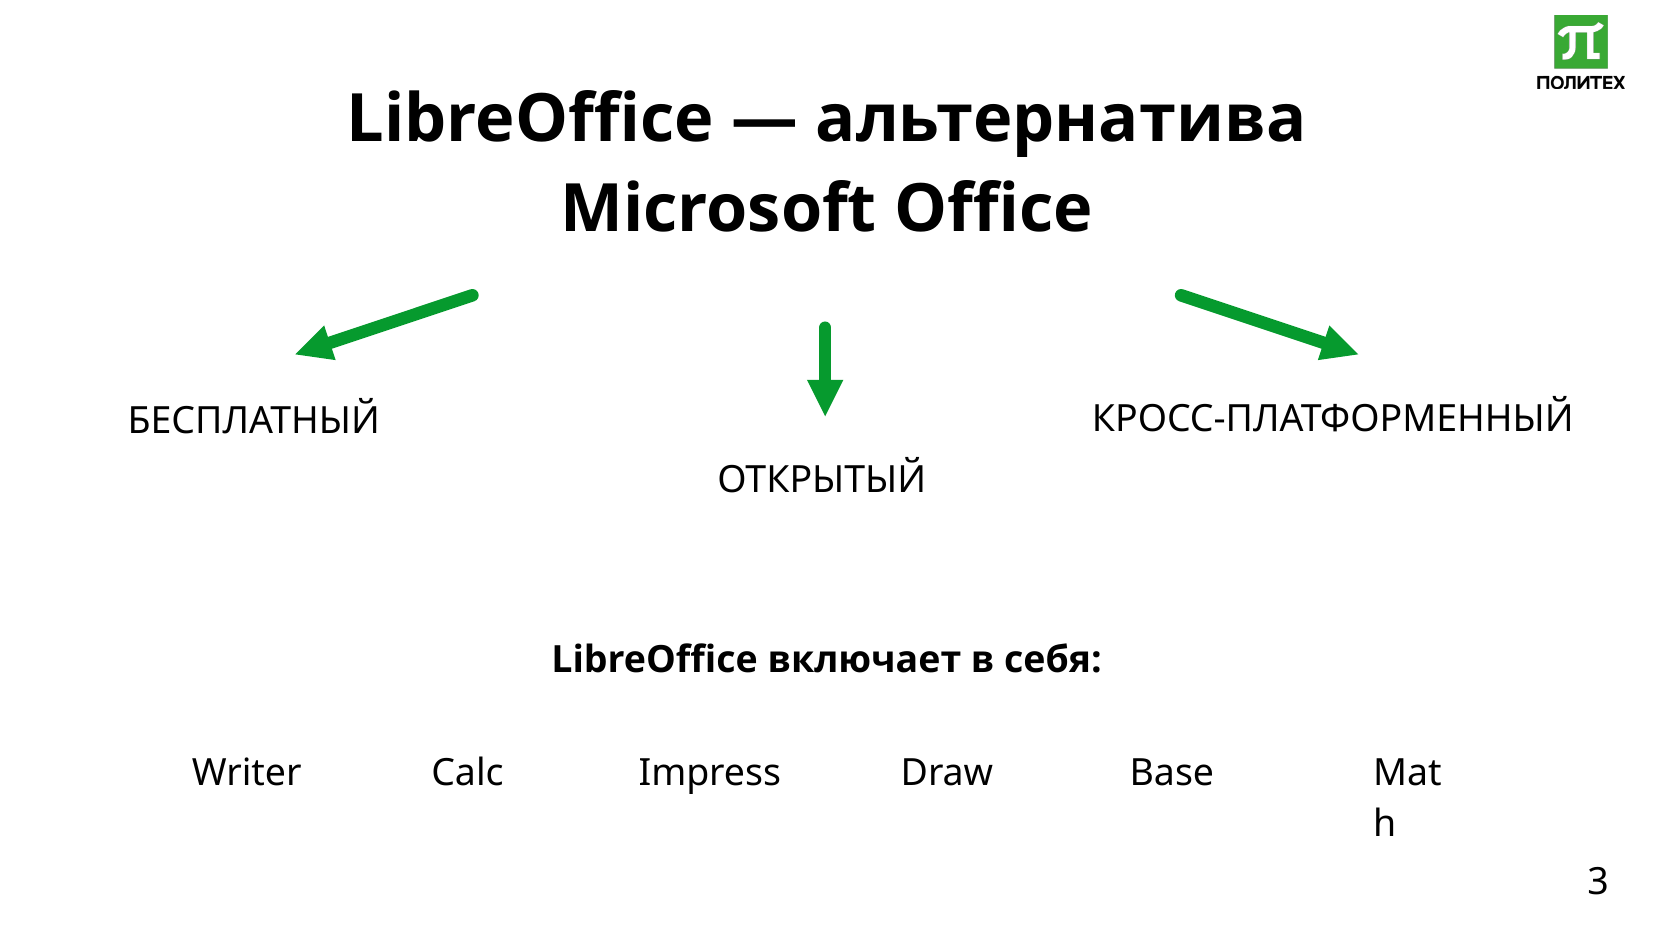

LibreOffice ― альтернатива Microsoft Office
КРОСС-ПЛАТФОРМЕННЫЙ
БЕСПЛАТНЫЙ
ОТКРЫТЫЙ
LibreOffice включает в себя:
Writer
Calc
Impress
Draw
Base
Math